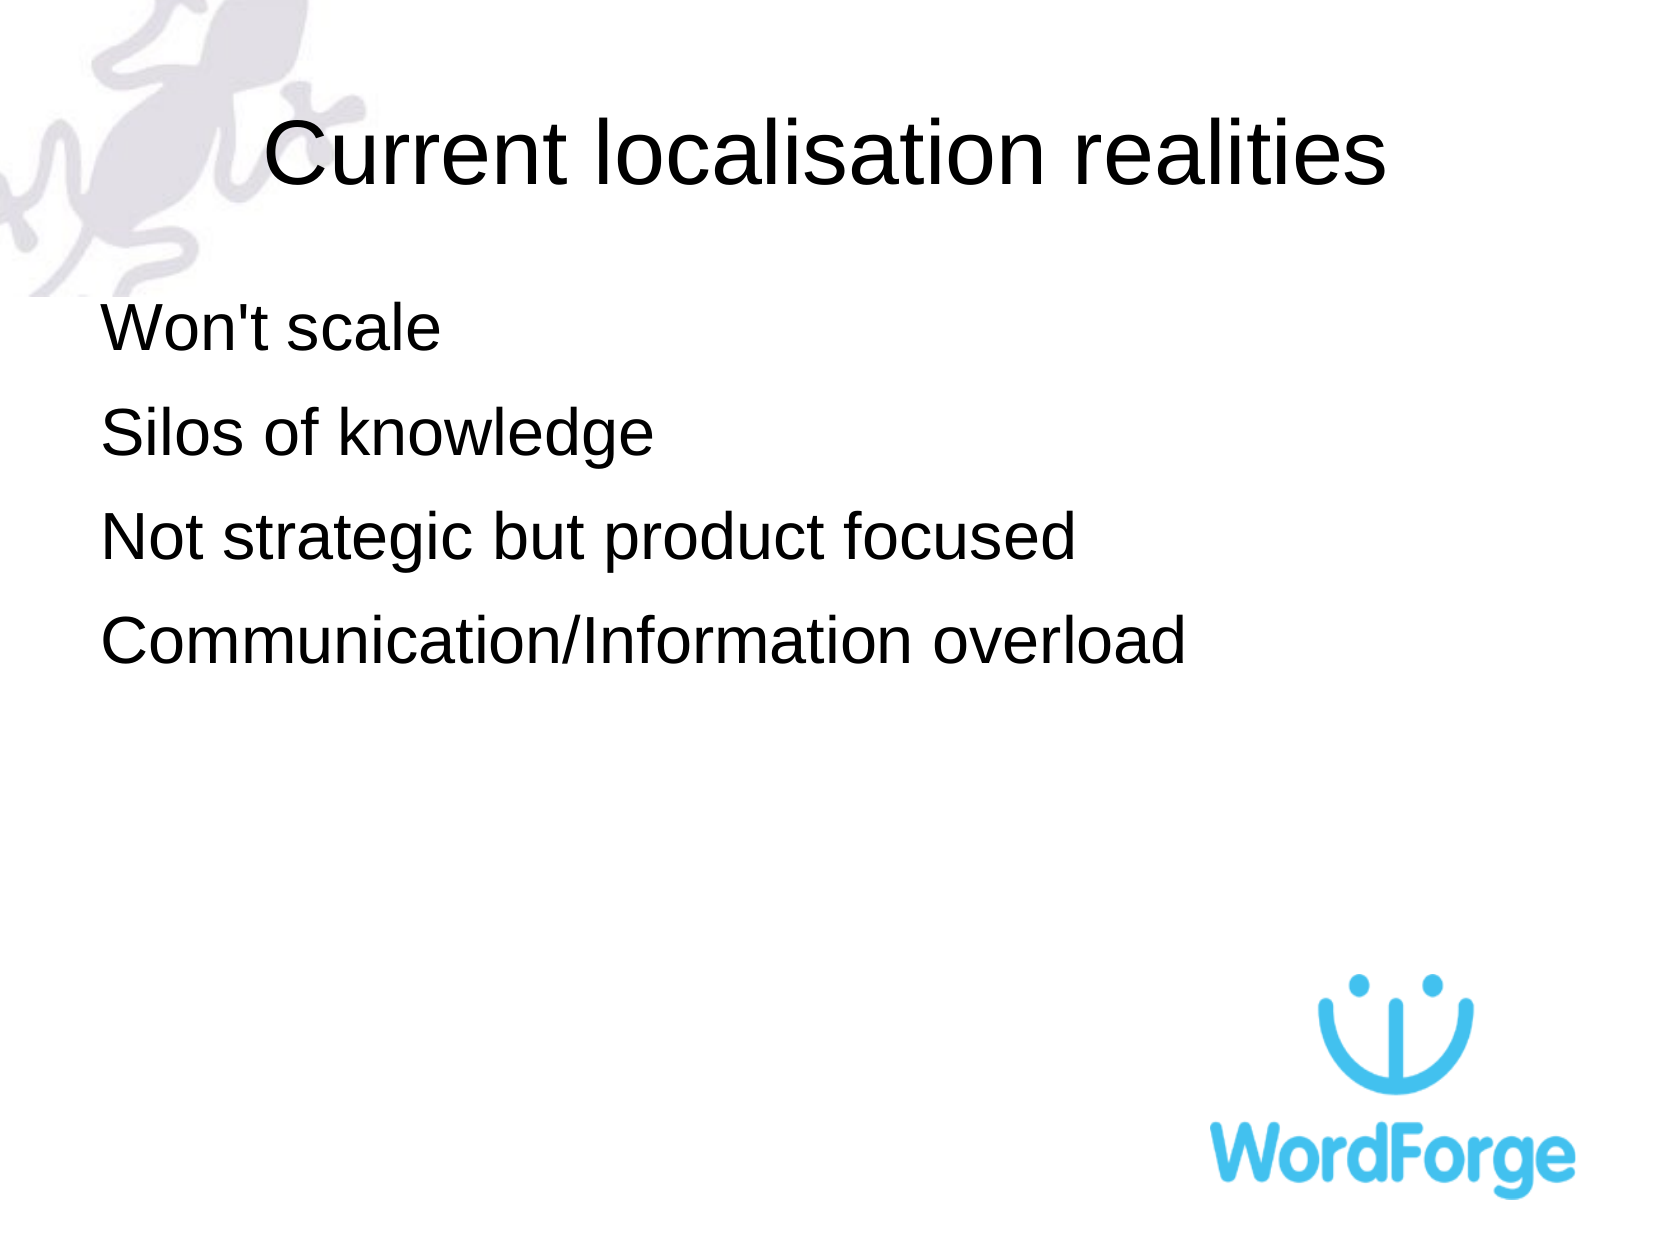

# Current localisation realities
Won't scale
Silos of knowledge
Not strategic but product focused
Communication/Information overload